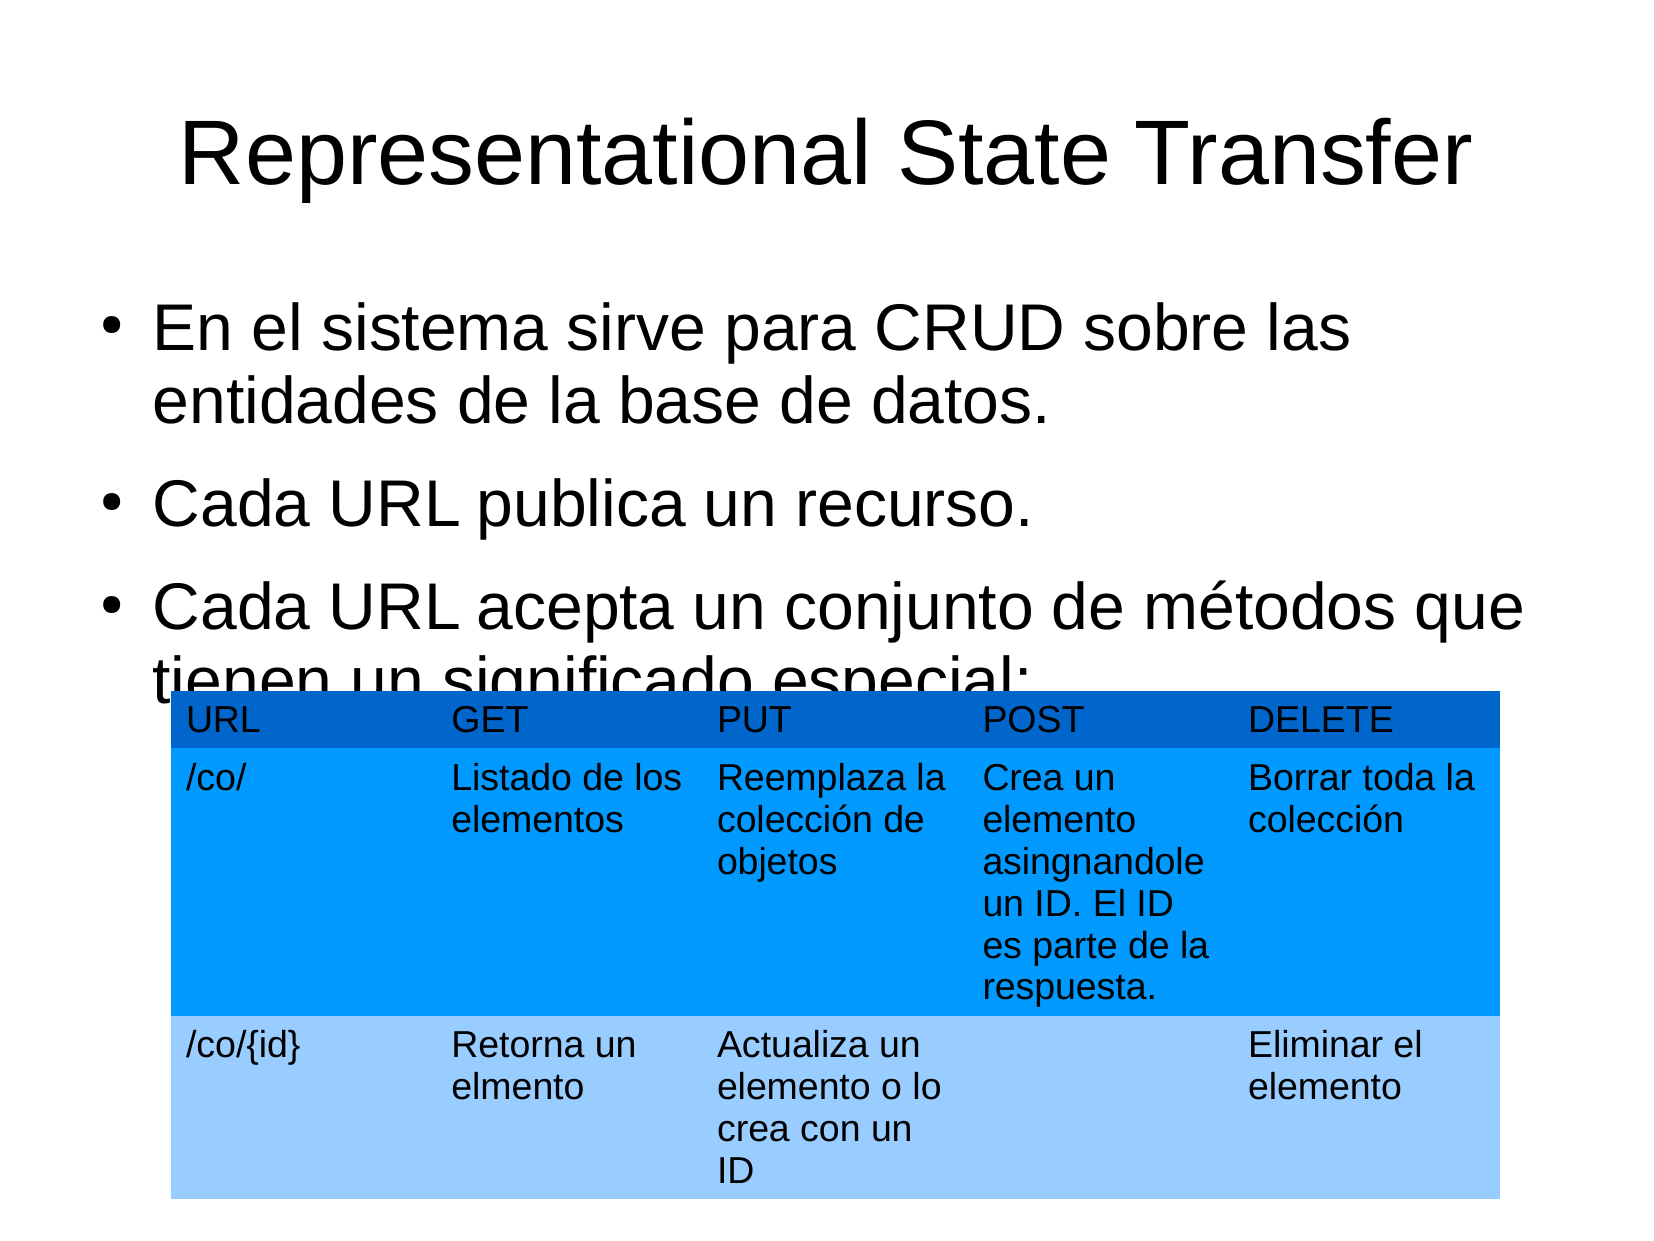

# Representational State Transfer
En el sistema sirve para CRUD sobre las entidades de la base de datos.
Cada URL publica un recurso.
Cada URL acepta un conjunto de métodos que tienen un significado especial:
| URL | GET | PUT | POST | DELETE |
| --- | --- | --- | --- | --- |
| /co/ | Listado de los elementos | Reemplaza la colección de objetos | Crea un elemento asingnandole un ID. El ID es parte de la respuesta. | Borrar toda la colección |
| /co/{id} | Retorna un elmento | Actualiza un elemento o lo crea con un ID | | Eliminar el elemento |